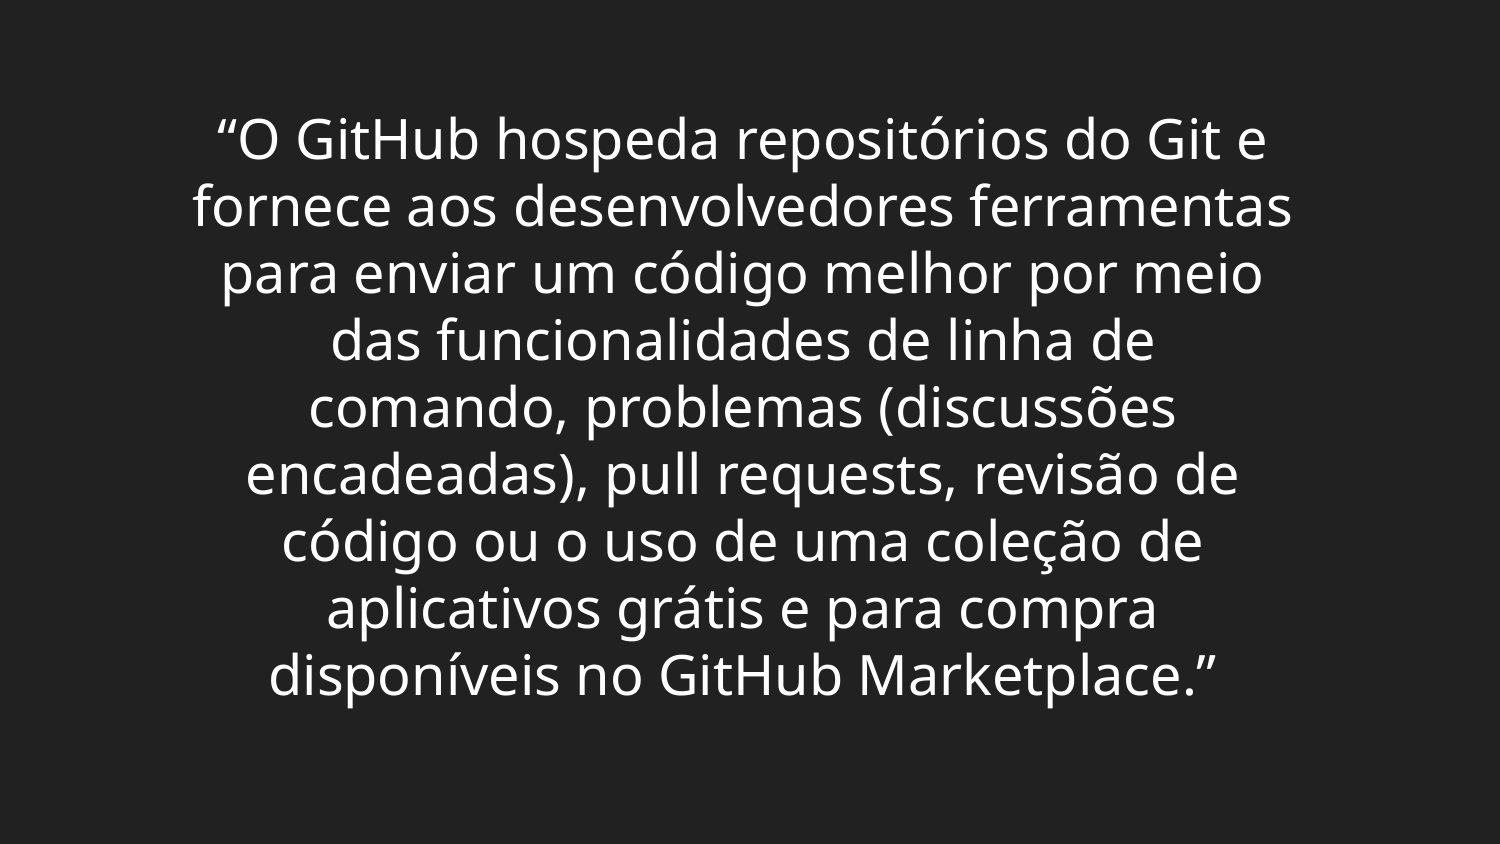

# “O GitHub hospeda repositórios do Git e fornece aos desenvolvedores ferramentas para enviar um código melhor por meio das funcionalidades de linha de comando, problemas (discussões encadeadas), pull requests, revisão de código ou o uso de uma coleção de aplicativos grátis e para compra disponíveis no GitHub Marketplace.”